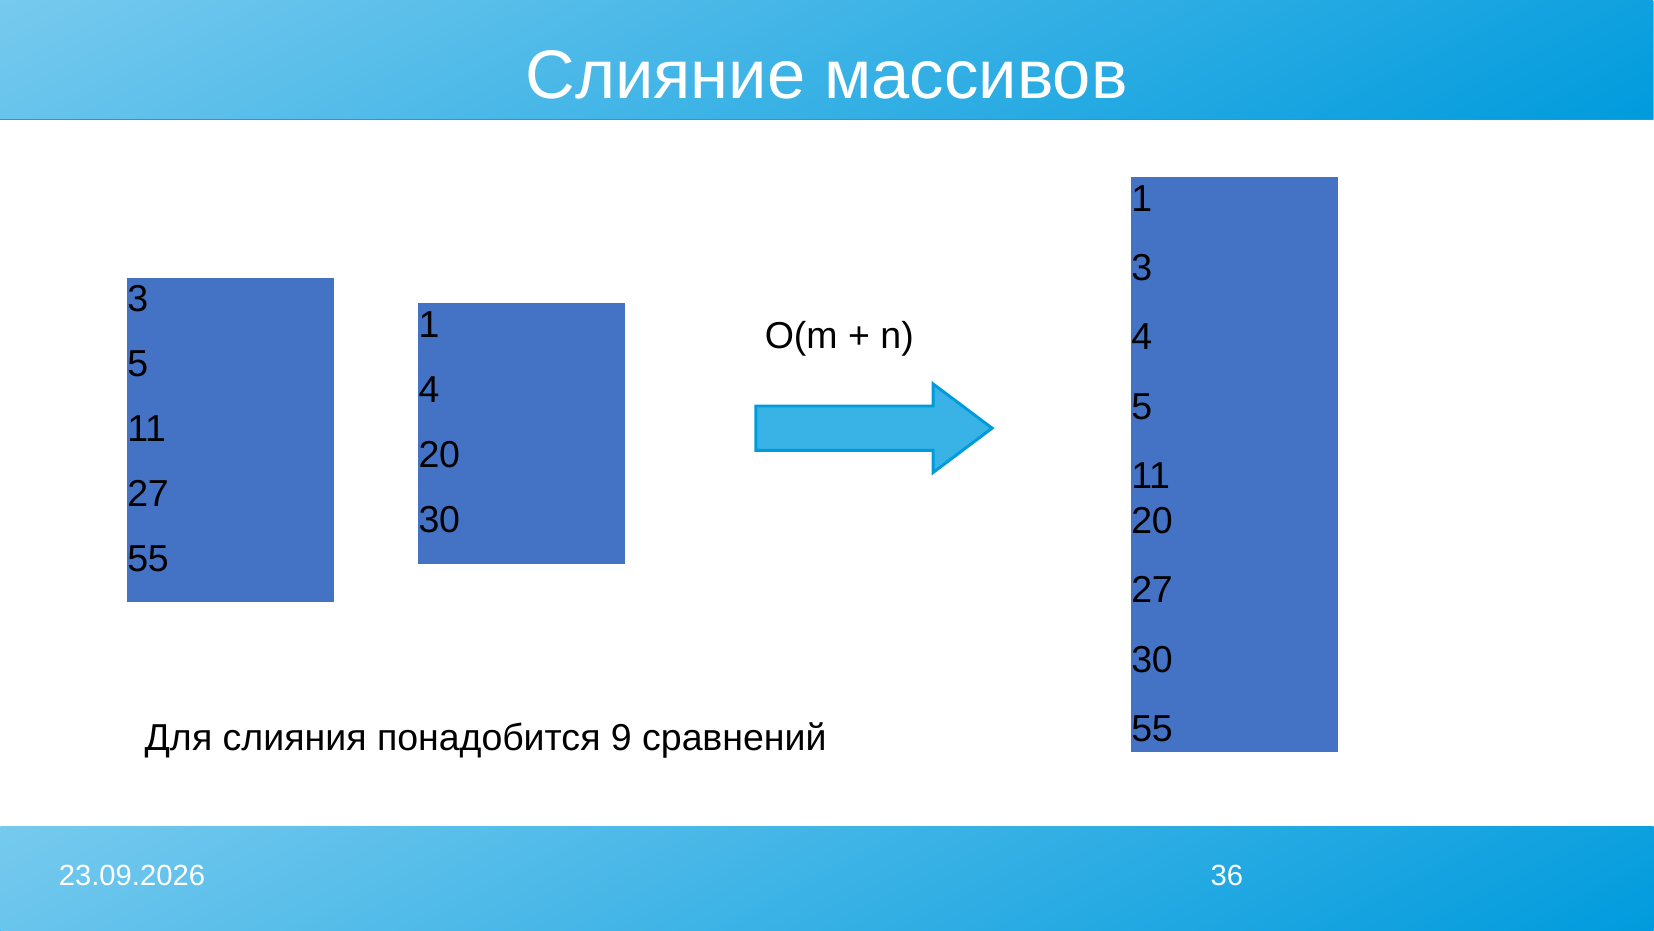

# Слияние массивов
| 1 |
| --- |
| 3 |
| 4 |
| 5 |
| 11 |
| 20 |
| 27 |
| 30 |
| 55 |
| 3 |
| --- |
| 5 |
| 11 |
| 27 |
| 55 |
| 1 |
| --- |
| 4 |
| 20 |
| 30 |
O(m + n)
Для слияния понадобится 9 сравнений